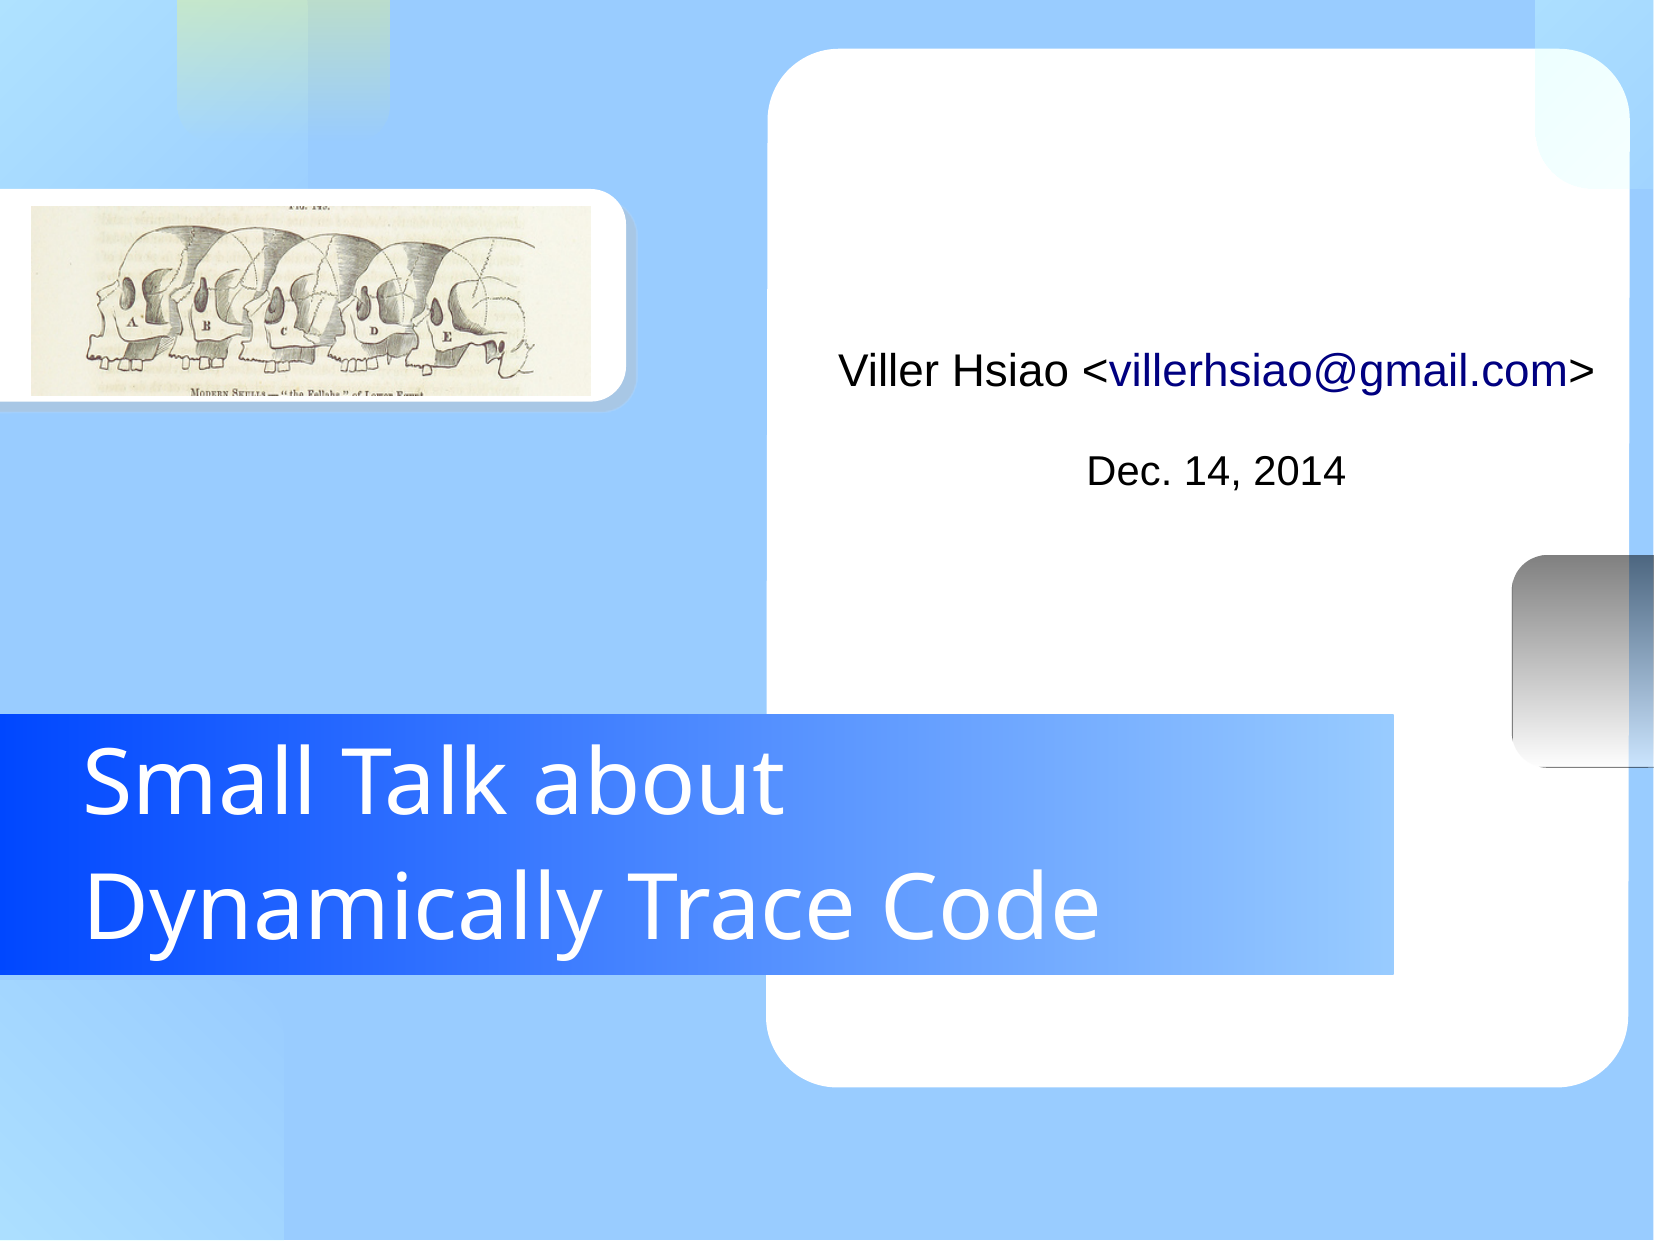

Viller Hsiao <villerhsiao@gmail.com>
Dec. 14, 2014
# Small Talk about Dynamically Trace Code